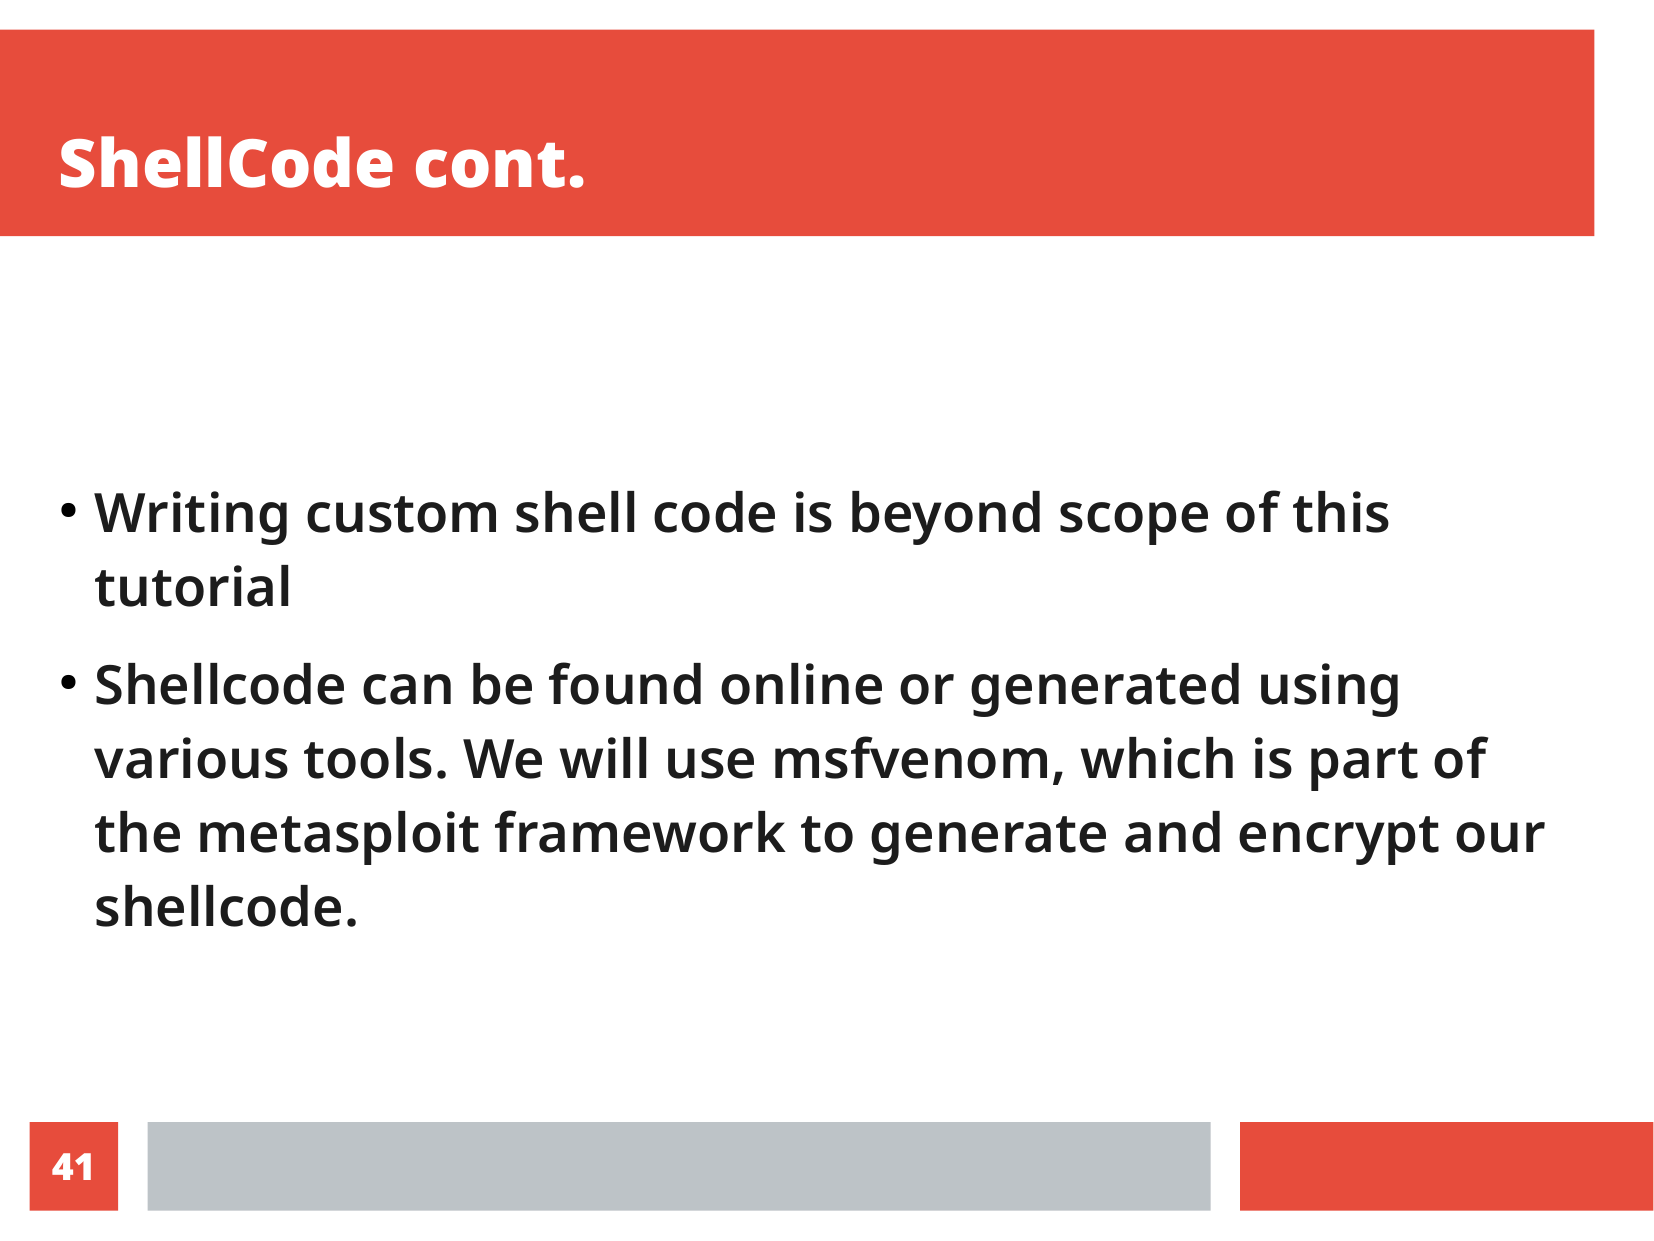

# ShellCode cont.
Writing custom shell code is beyond scope of this tutorial
Shellcode can be found online or generated using various tools. We will use msfvenom, which is part of the metasploit framework to generate and encrypt our shellcode.
41